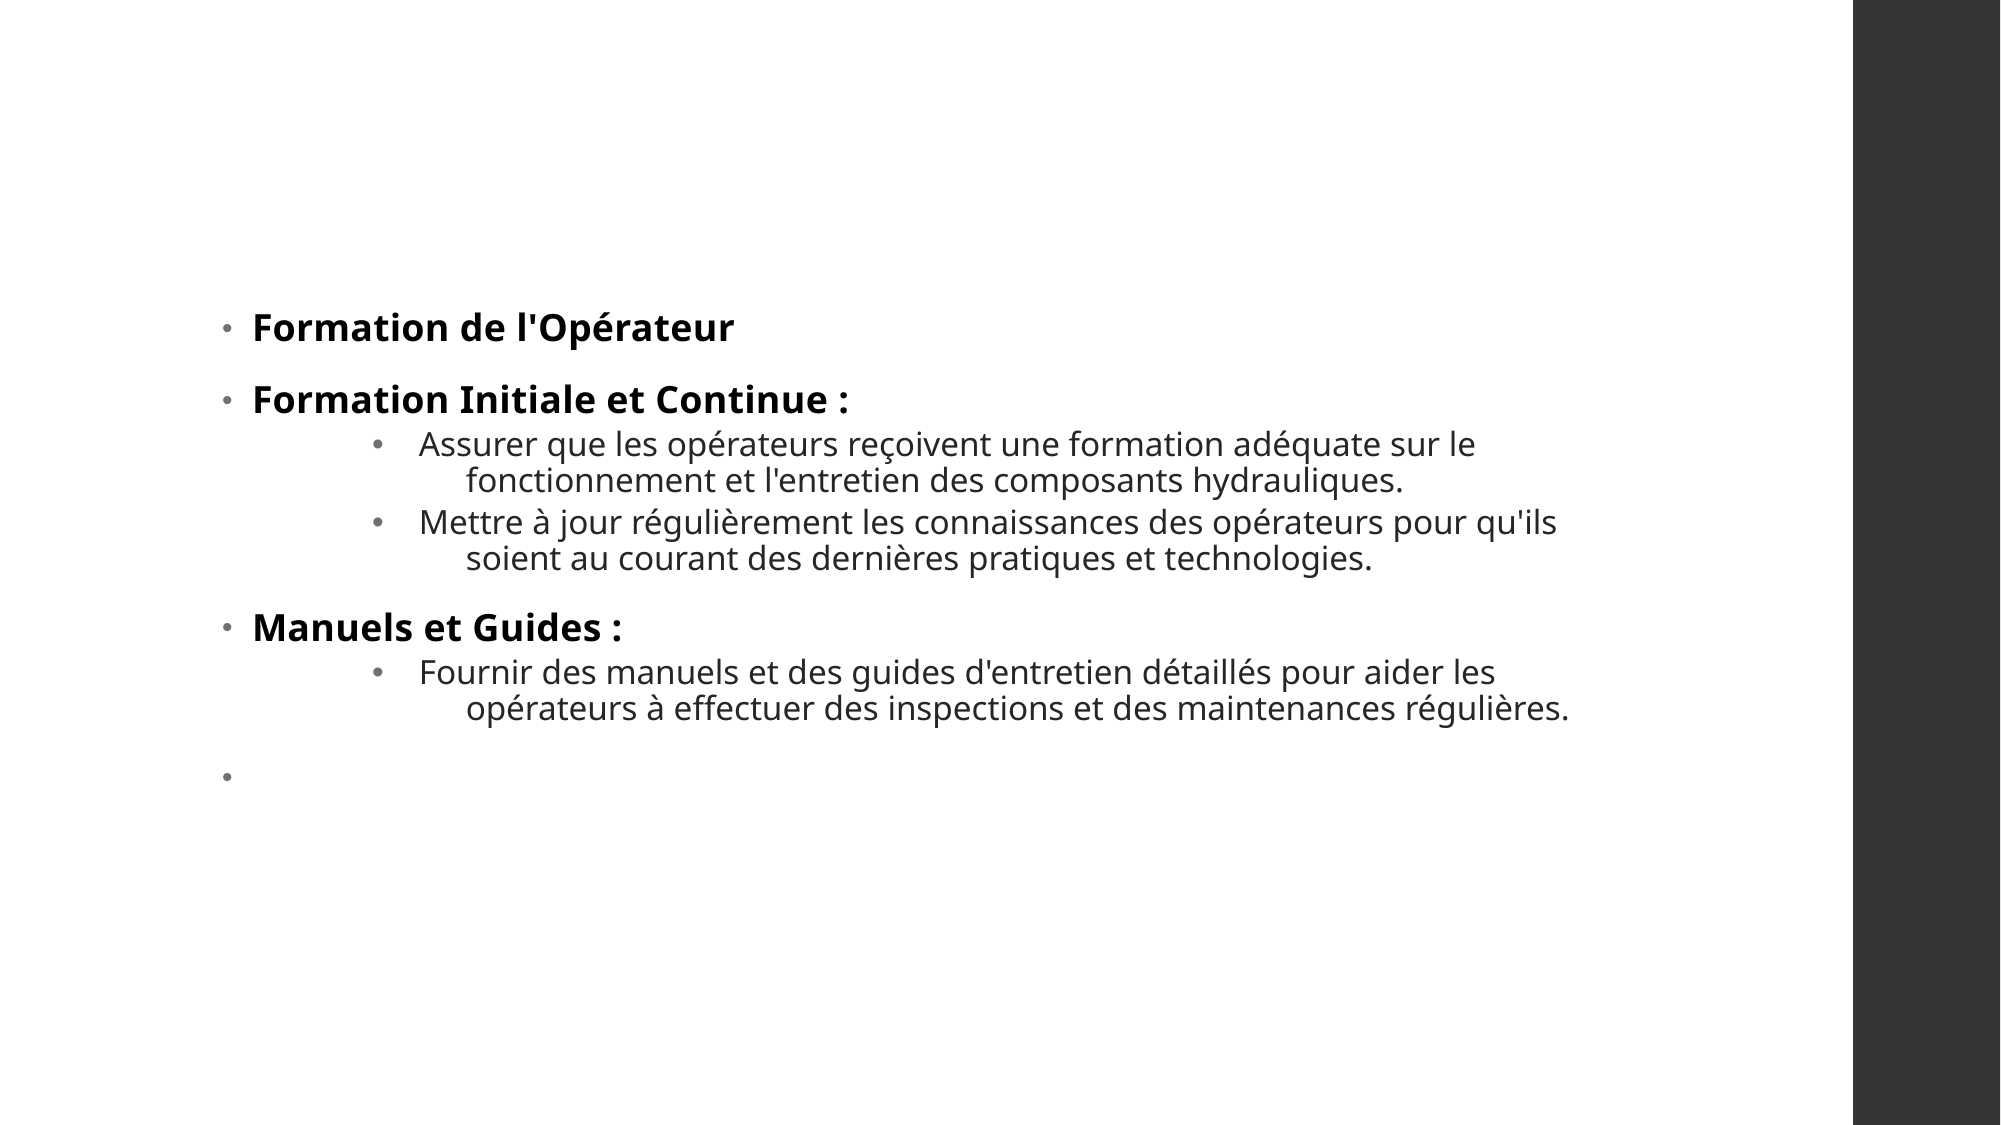

#
Formation de l'Opérateur
Formation Initiale et Continue :
Assurer que les opérateurs reçoivent une formation adéquate sur le fonctionnement et l'entretien des composants hydrauliques.
Mettre à jour régulièrement les connaissances des opérateurs pour qu'ils soient au courant des dernières pratiques et technologies.
Manuels et Guides :
Fournir des manuels et des guides d'entretien détaillés pour aider les opérateurs à effectuer des inspections et des maintenances régulières.